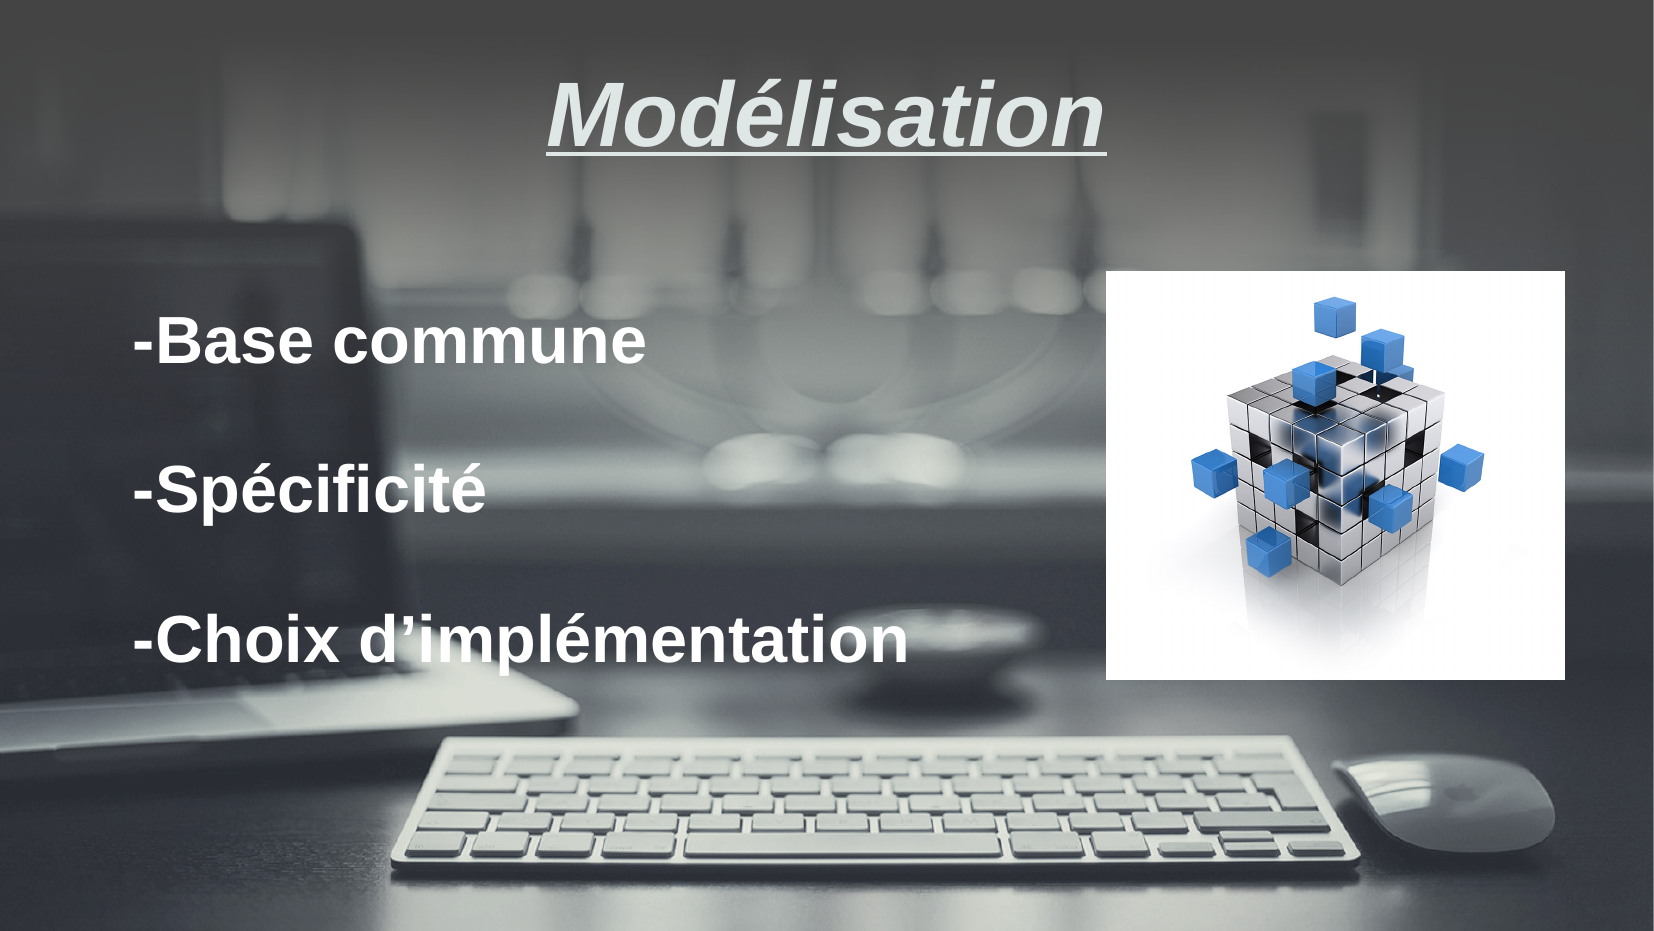

# Modélisation
-Base commune
-Spécificité
-Choix d’implémentation